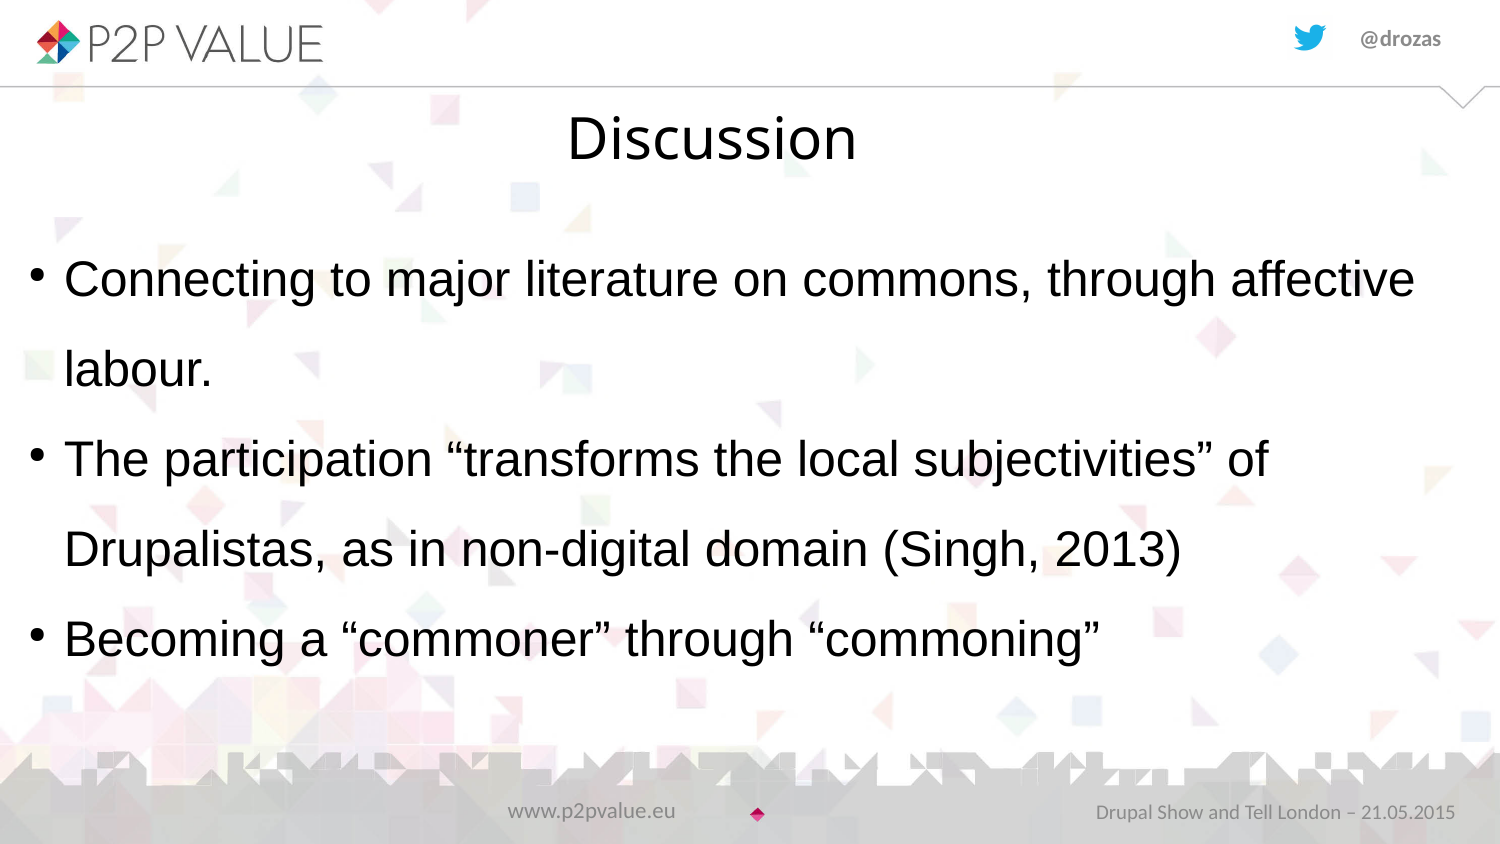

@drozas
# Discussion
Connecting to major literature on commons, through affective labour.
The participation “transforms the local subjectivities” of Drupalistas, as in non-digital domain (Singh, 2013)
Becoming a “commoner” through “commoning”
Drupal Show and Tell London – 21.05.2015
www.p2pvalue.eu